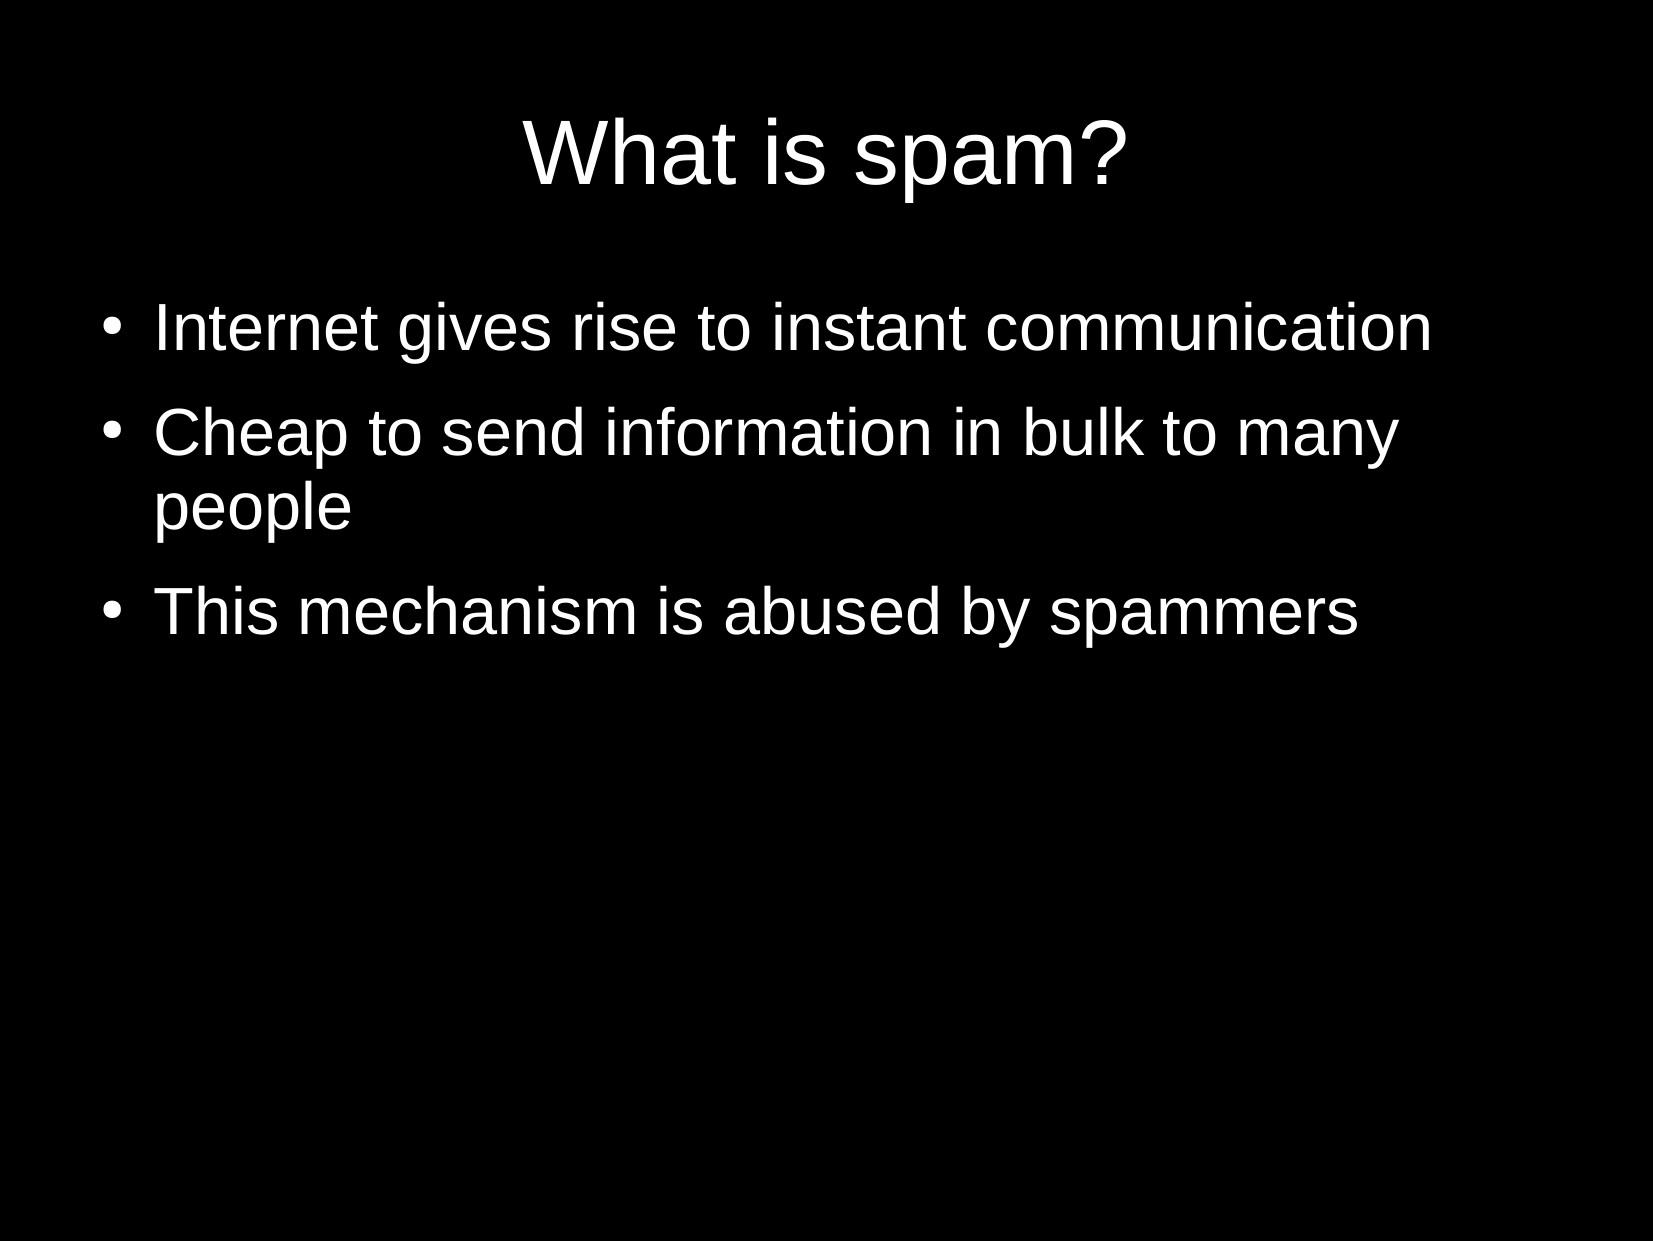

# What is spam?
Internet gives rise to instant communication
Cheap to send information in bulk to many people
This mechanism is abused by spammers